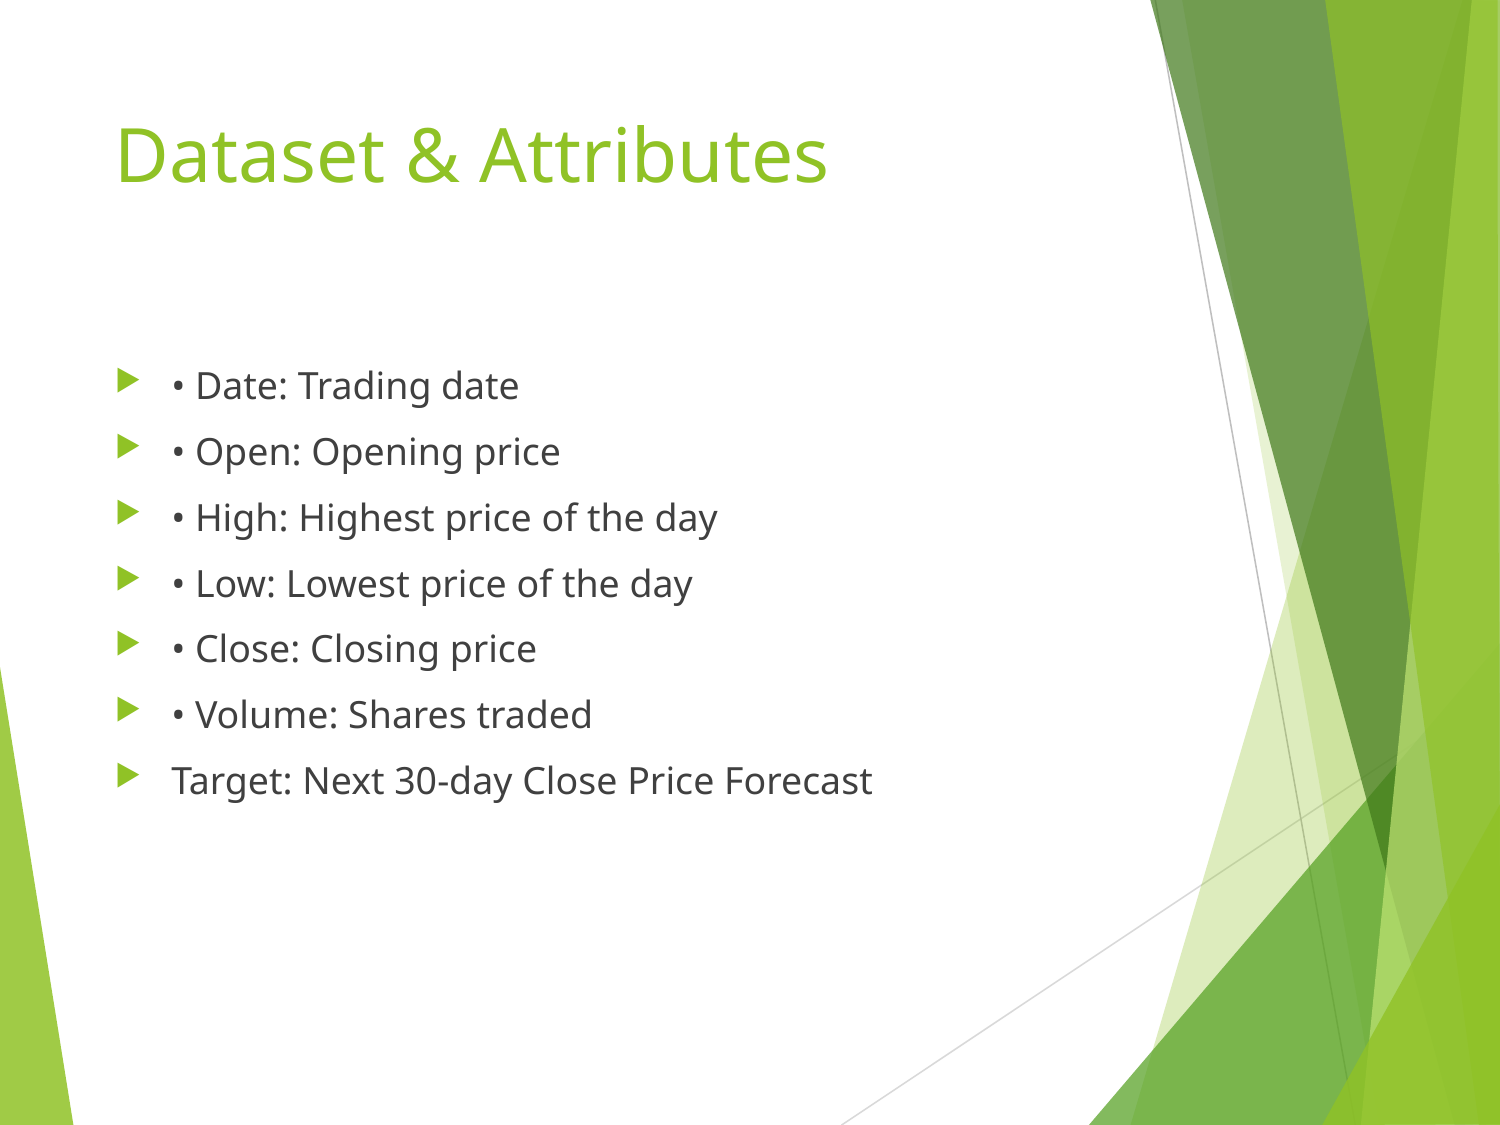

# Dataset & Attributes
• Date: Trading date
• Open: Opening price
• High: Highest price of the day
• Low: Lowest price of the day
• Close: Closing price
• Volume: Shares traded
Target: Next 30-day Close Price Forecast